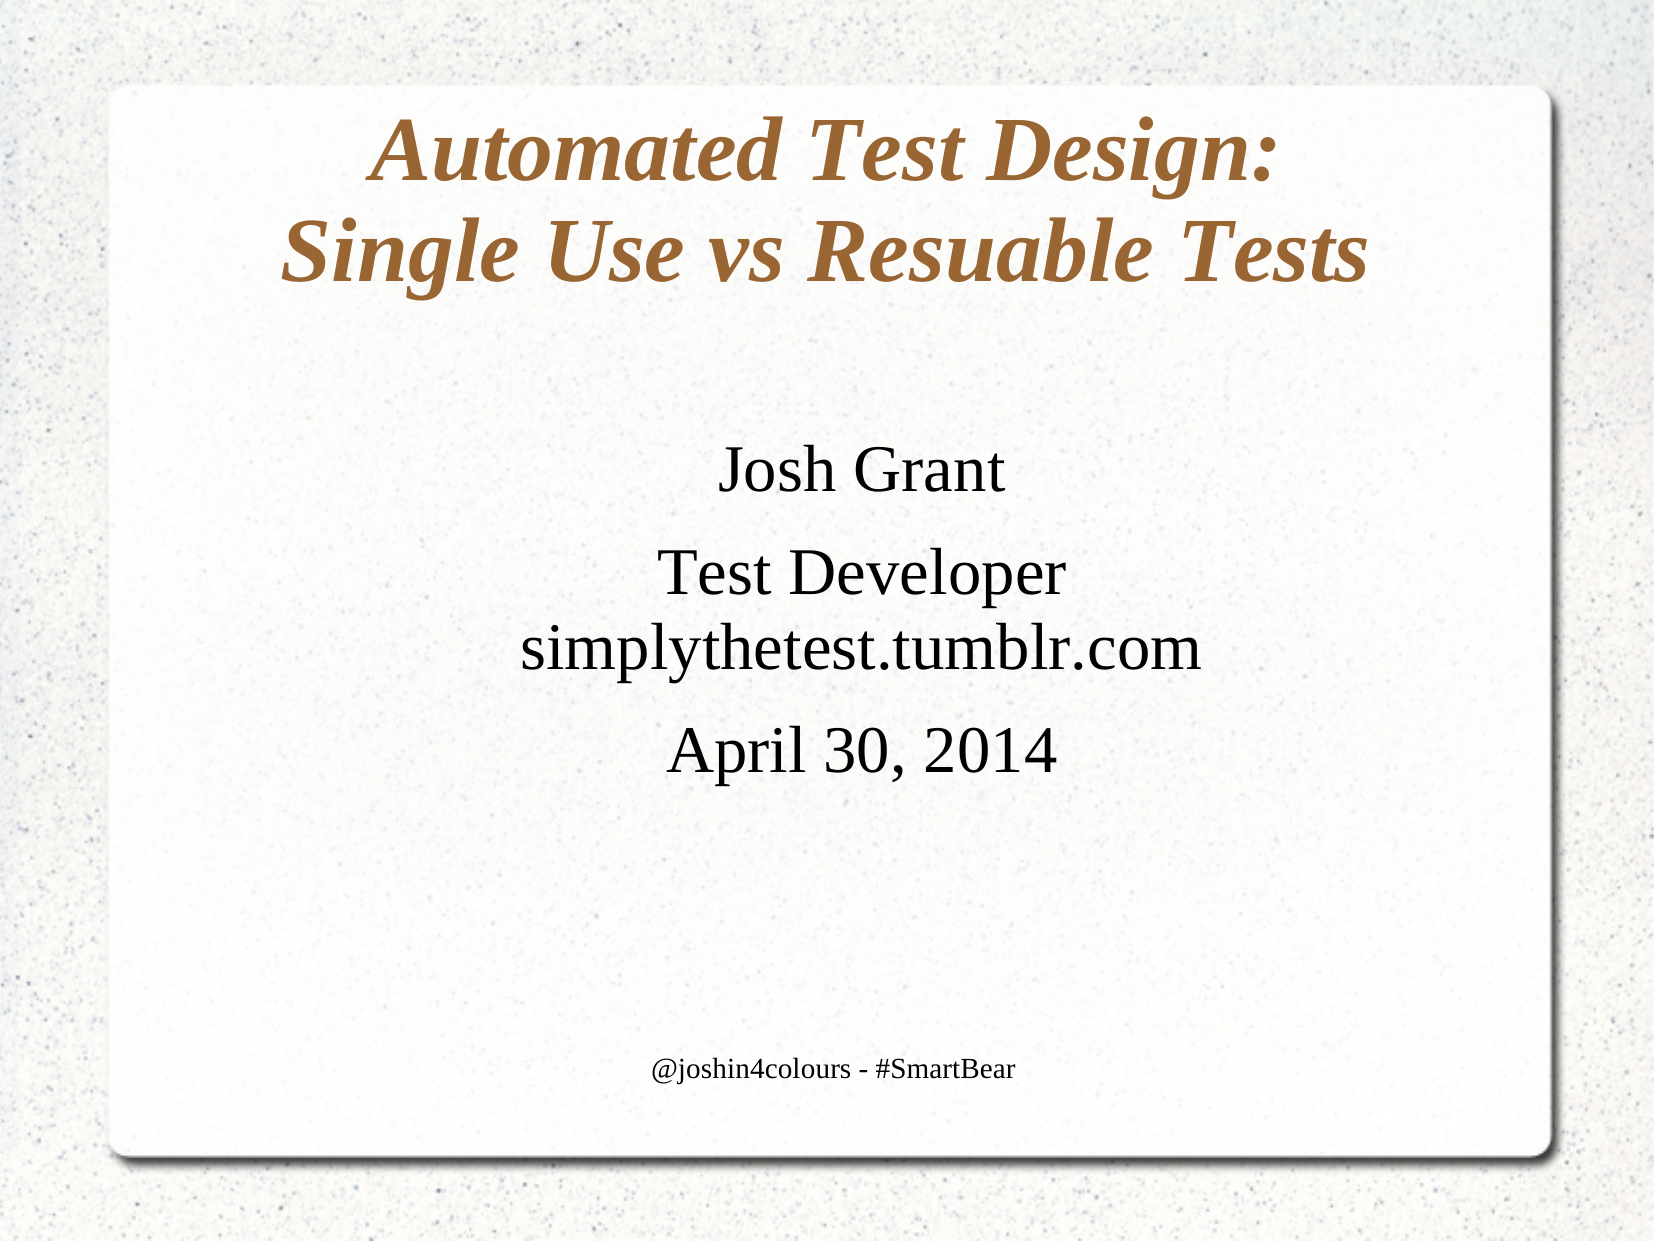

# Automated Test Design: Single Use vs Resuable Tests
Josh Grant
Test Developer
simplythetest.tumblr.com
April 30, 2014
@joshin4colours - #SmartBear